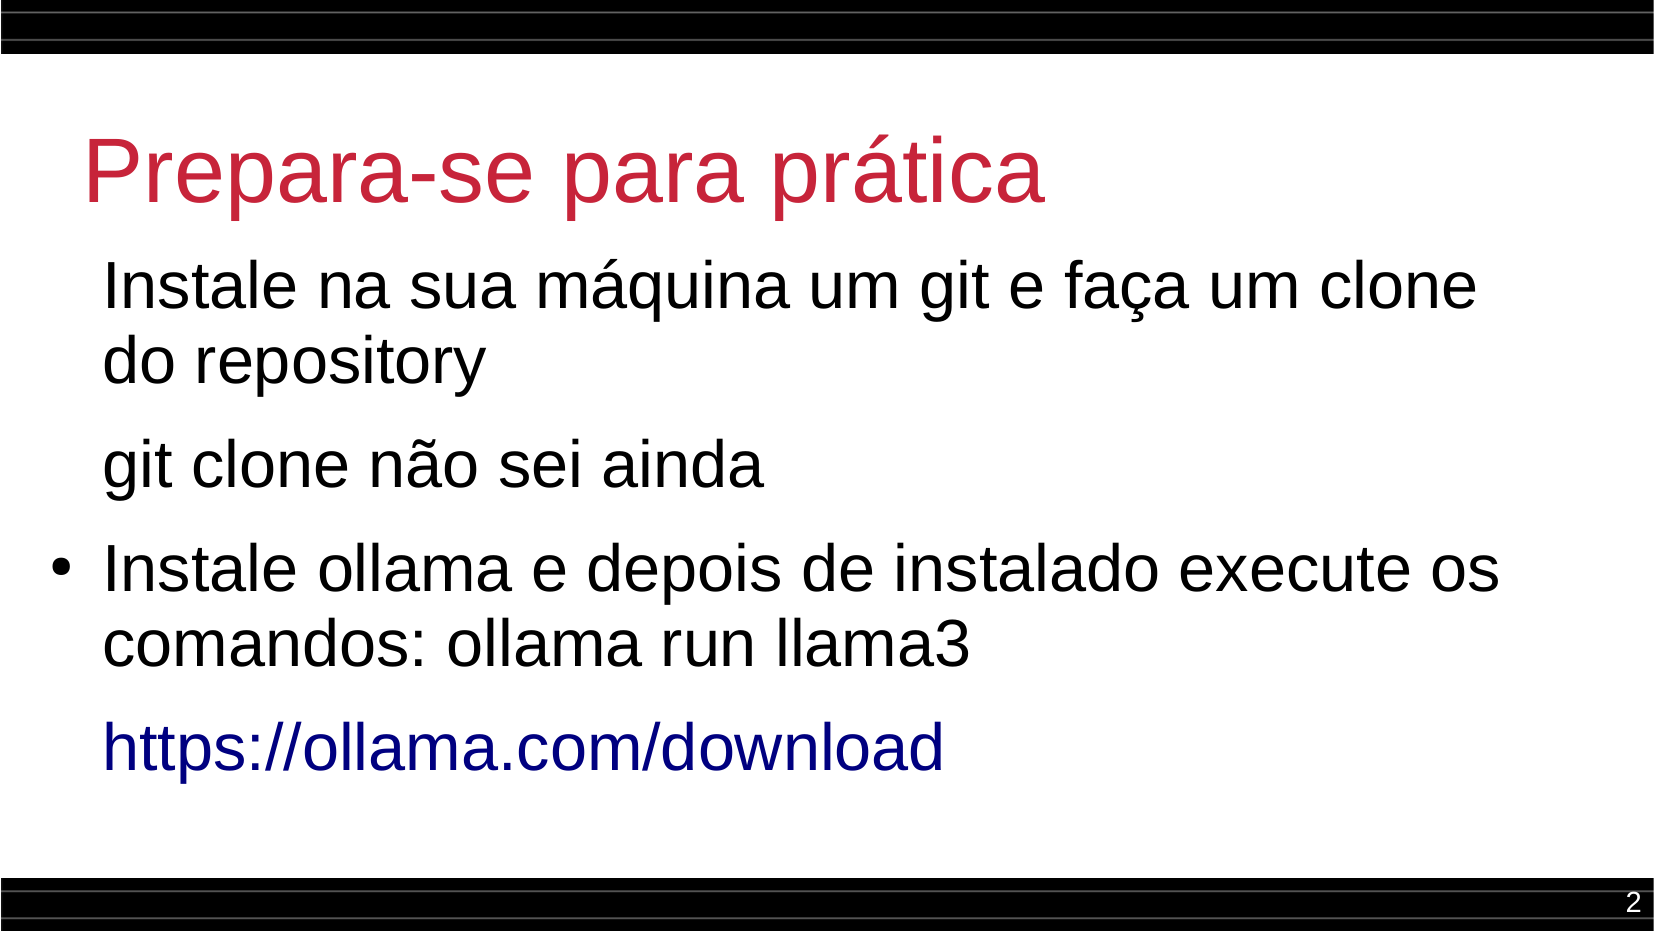

# Prepara-se para prática
Instale na sua máquina um git e faça um clone do repository
git clone não sei ainda
Instale ollama e depois de instalado execute os comandos: ollama run llama3
https://ollama.com/download